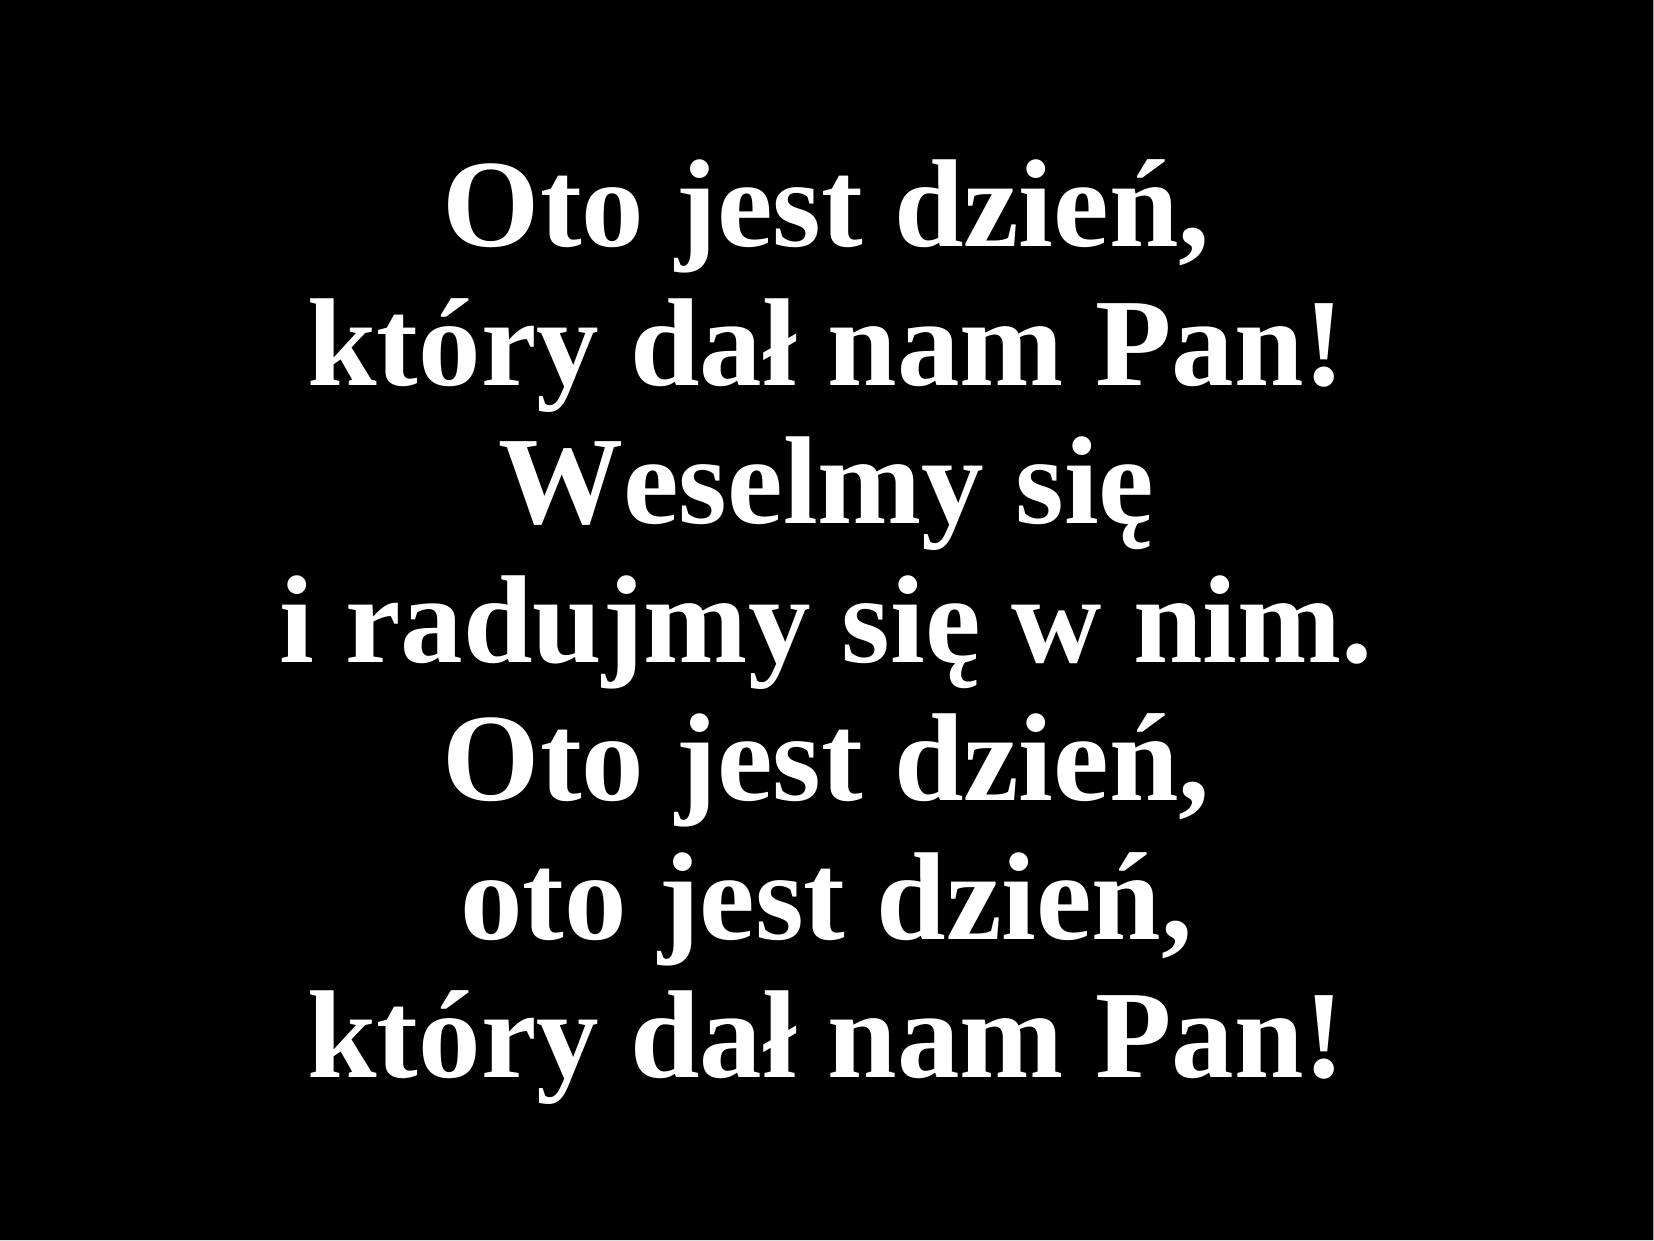

# Oto jest dzień, który dał nam Pan! Weselmy się i radujmy się w nim. Oto jest dzień, oto jest dzień, który dał nam Pan!